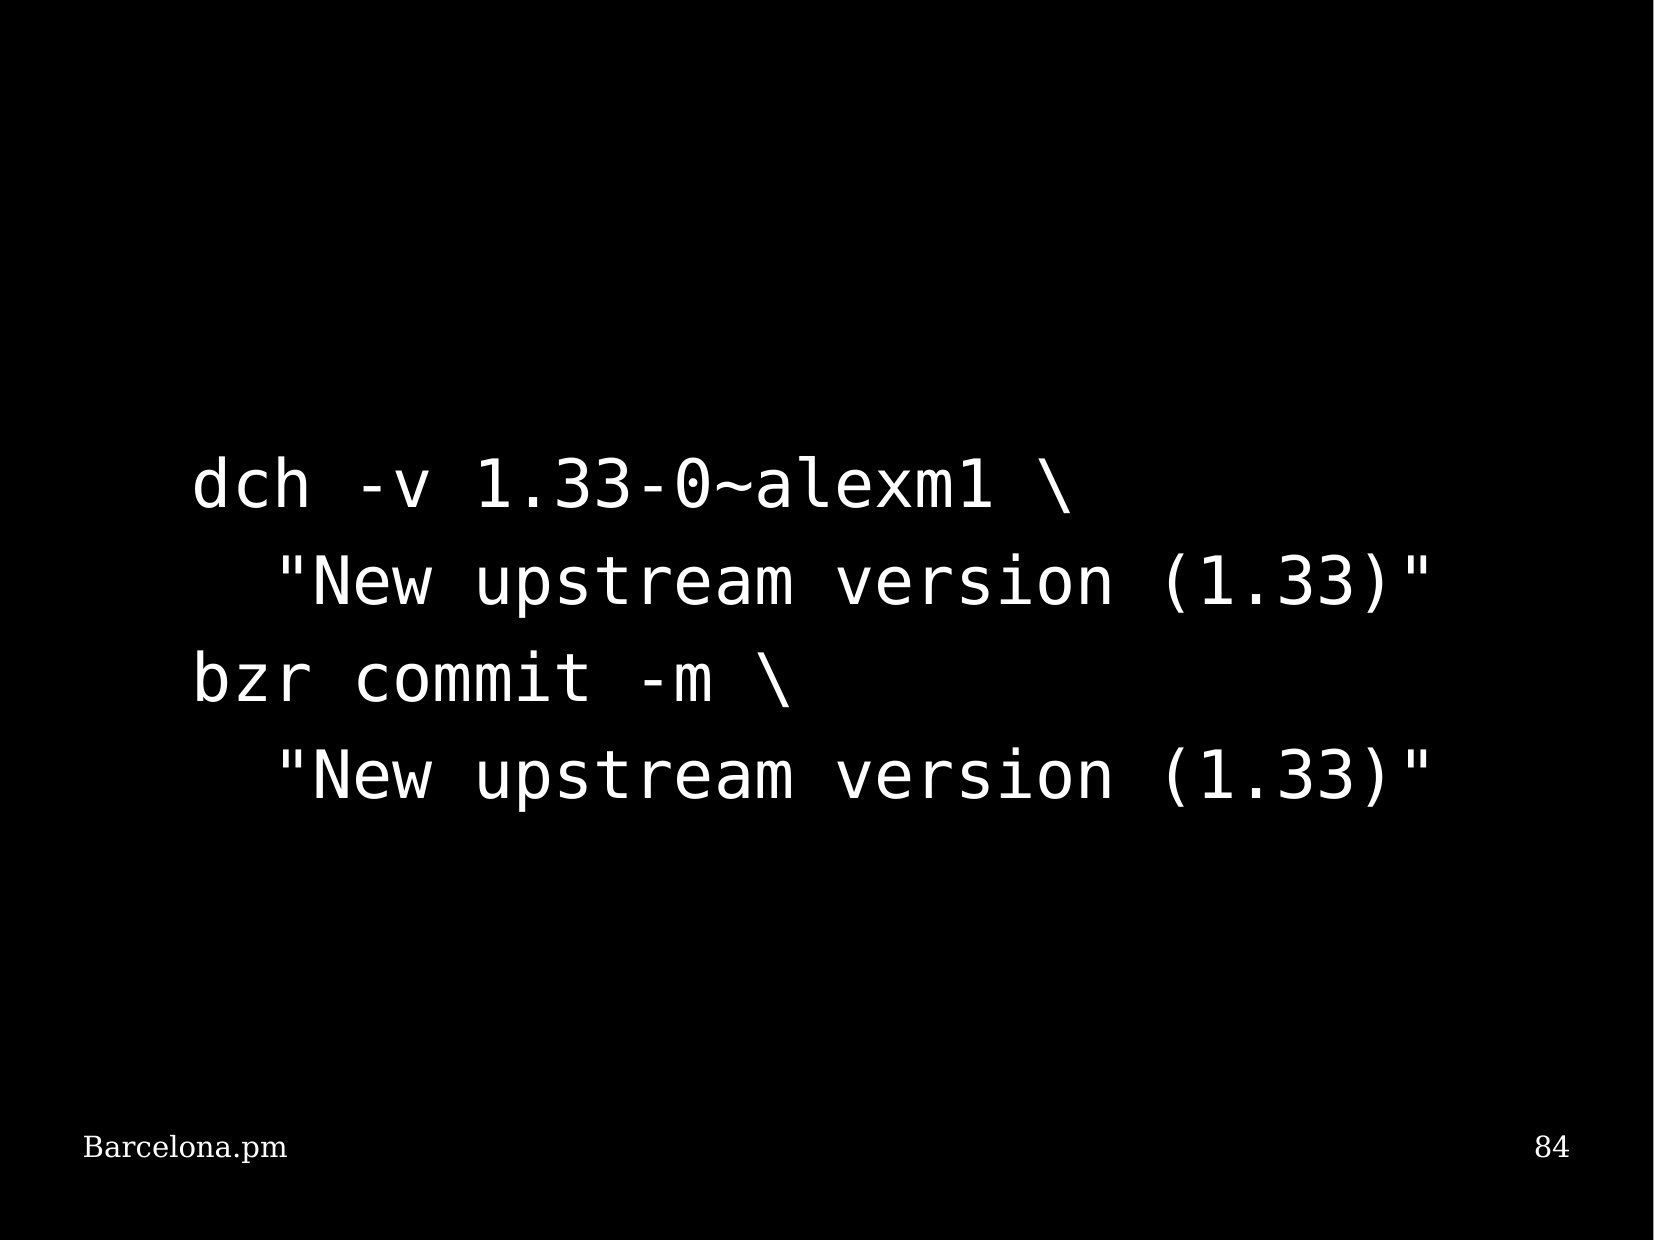

# dch -v 1.33-0~alexm1 \ "New upstream version (1.33)" bzr commit -m \ "New upstream version (1.33)"
Barcelona.pm
84